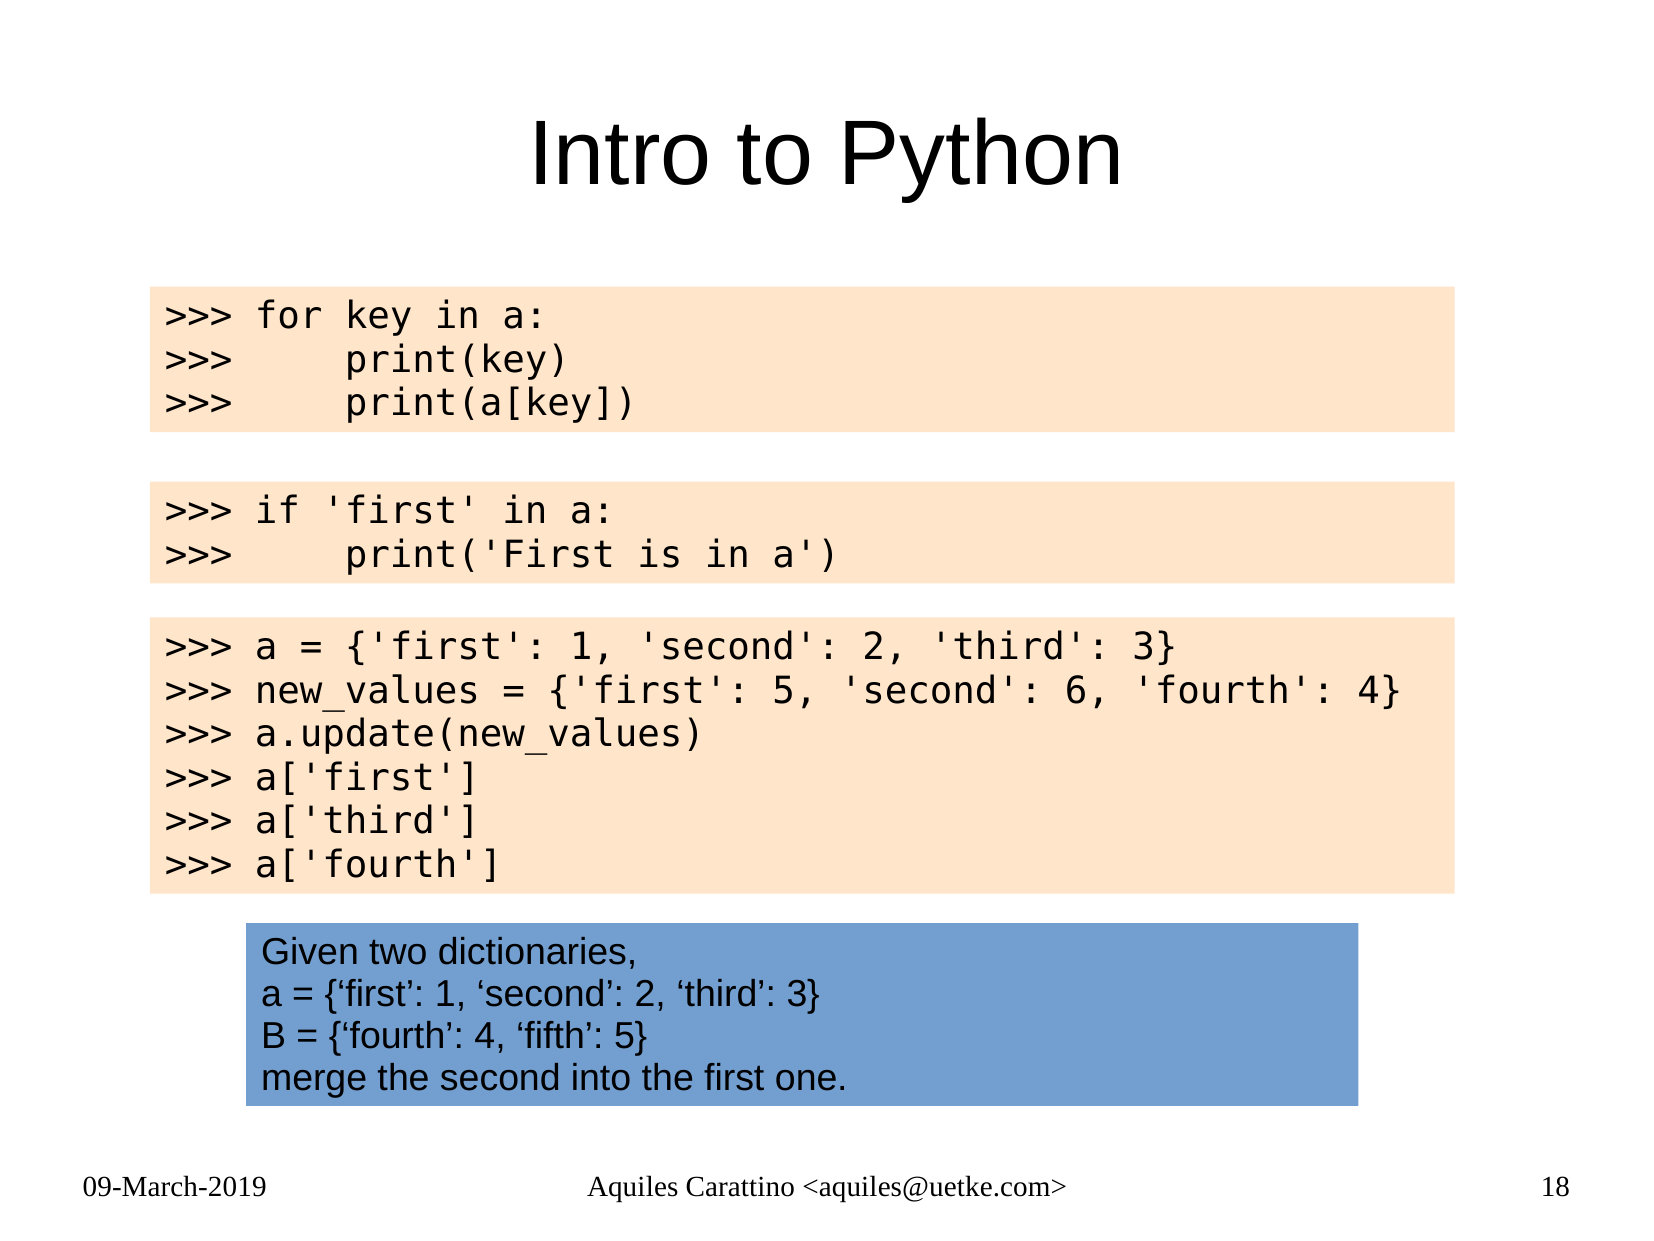

# Intro to Python
>>> for key in a:
>>> print(key)
>>> print(a[key])
>>> if 'first' in a:
>>> print('First is in a')
>>> a = {'first': 1, 'second': 2, 'third': 3}
>>> new_values = {'first': 5, 'second': 6, 'fourth': 4}
>>> a.update(new_values)
>>> a['first']
>>> a['third']
>>> a['fourth']
Given two dictionaries,
a = {‘first’: 1, ‘second’: 2, ‘third’: 3}
B = {‘fourth’: 4, ‘fifth’: 5}
merge the second into the first one.
09-March-2019
Aquiles Carattino <aquiles@uetke.com>
18